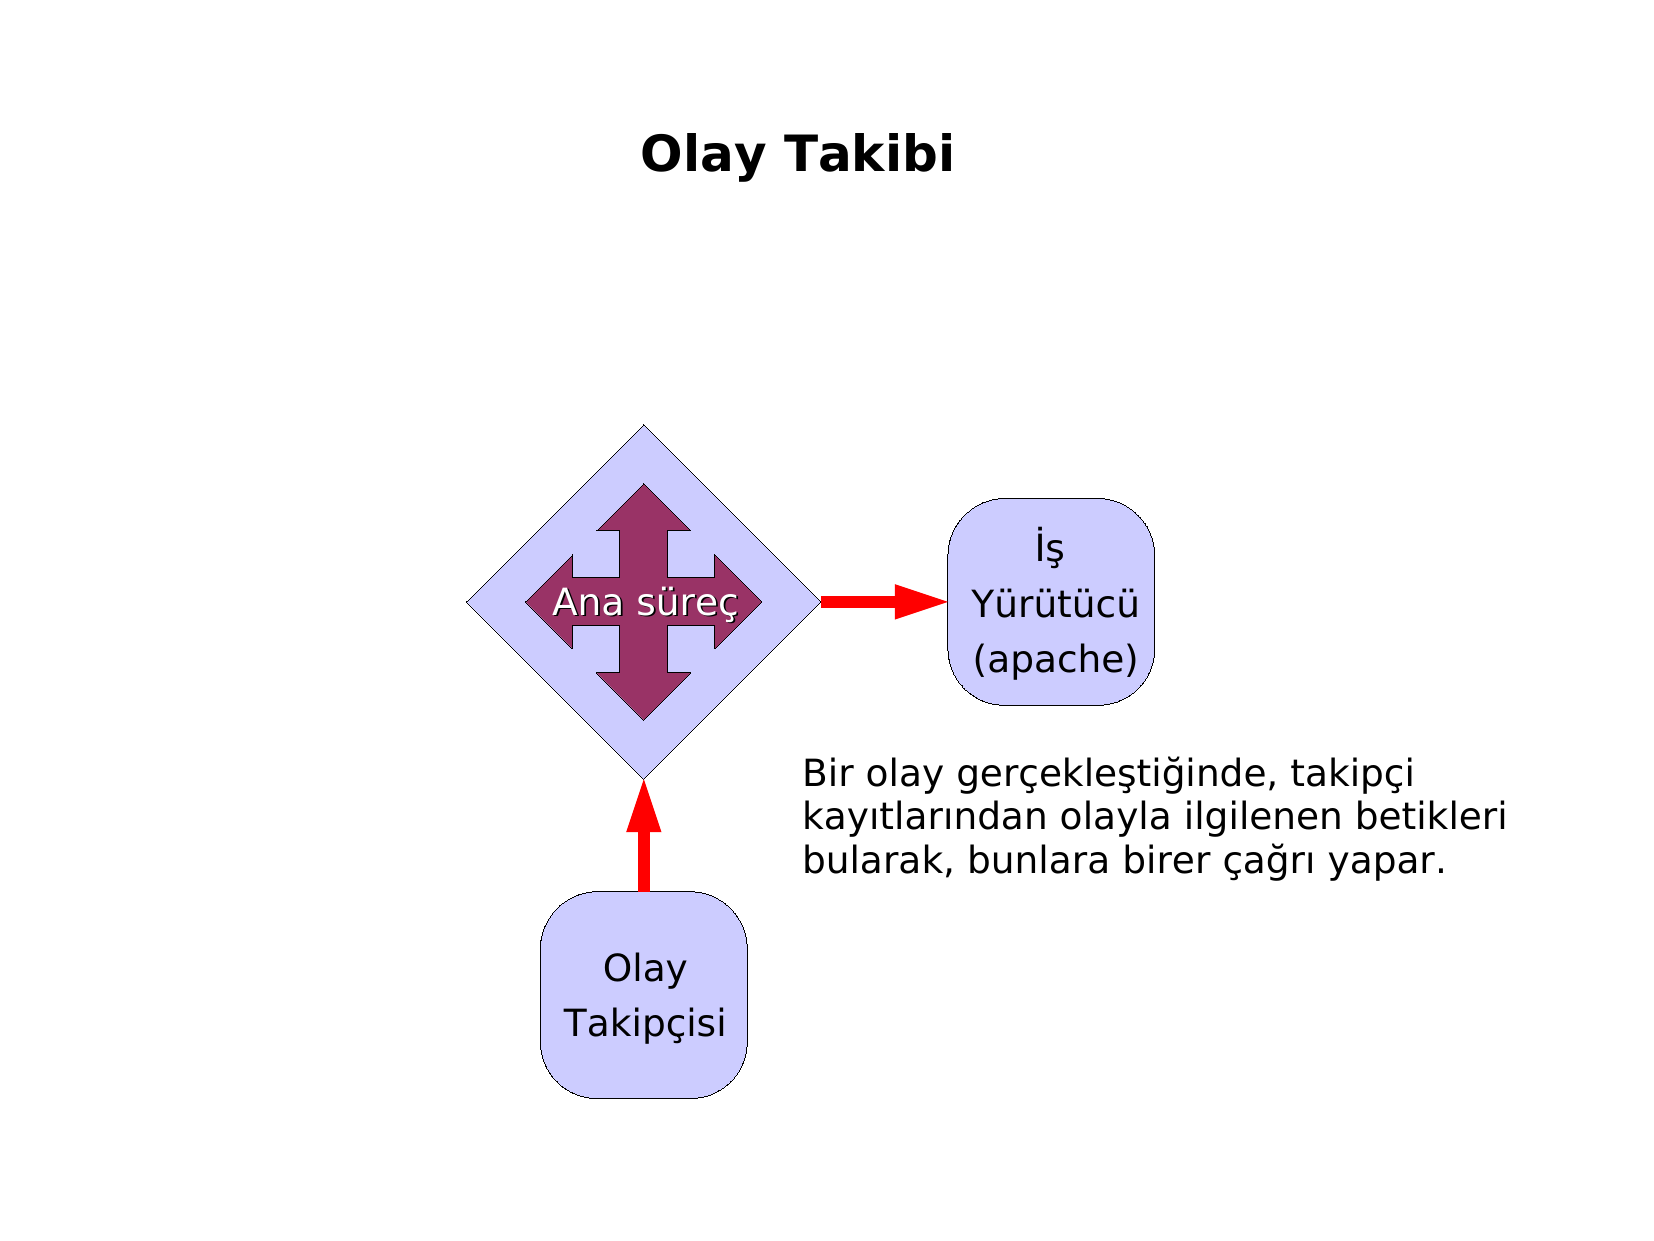

Olay Takibi
İş
Yürütücü
(apache)
Ana süreç
Bir olay gerçekleştiğinde, takipçi
kayıtlarından olayla ilgilenen betikleri
bularak, bunlara birer çağrı yapar.
Olay
Takipçisi